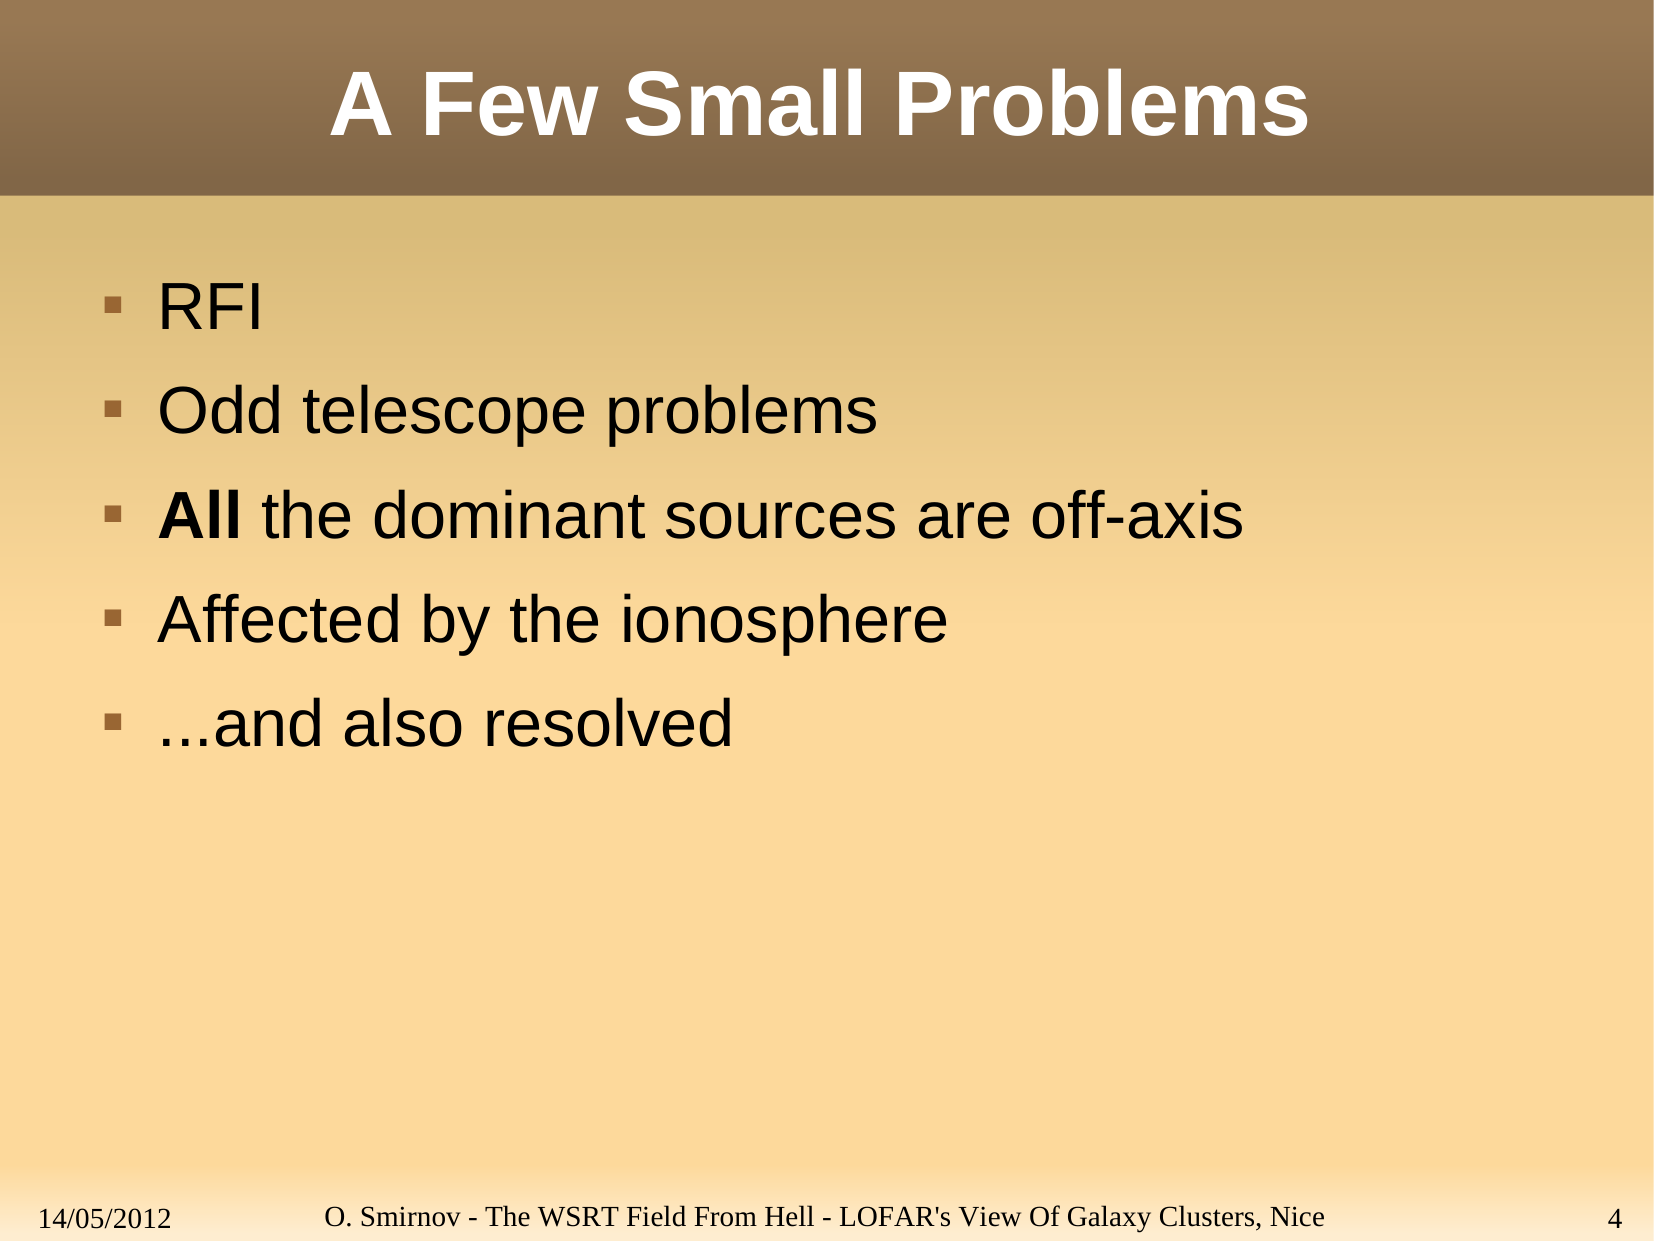

# A Few Small Problems
RFI
Odd telescope problems
All the dominant sources are off-axis
Affected by the ionosphere
...and also resolved
O. Smirnov - The WSRT Field From Hell - LOFAR's View Of Galaxy Clusters, Nice
14/05/2012
4